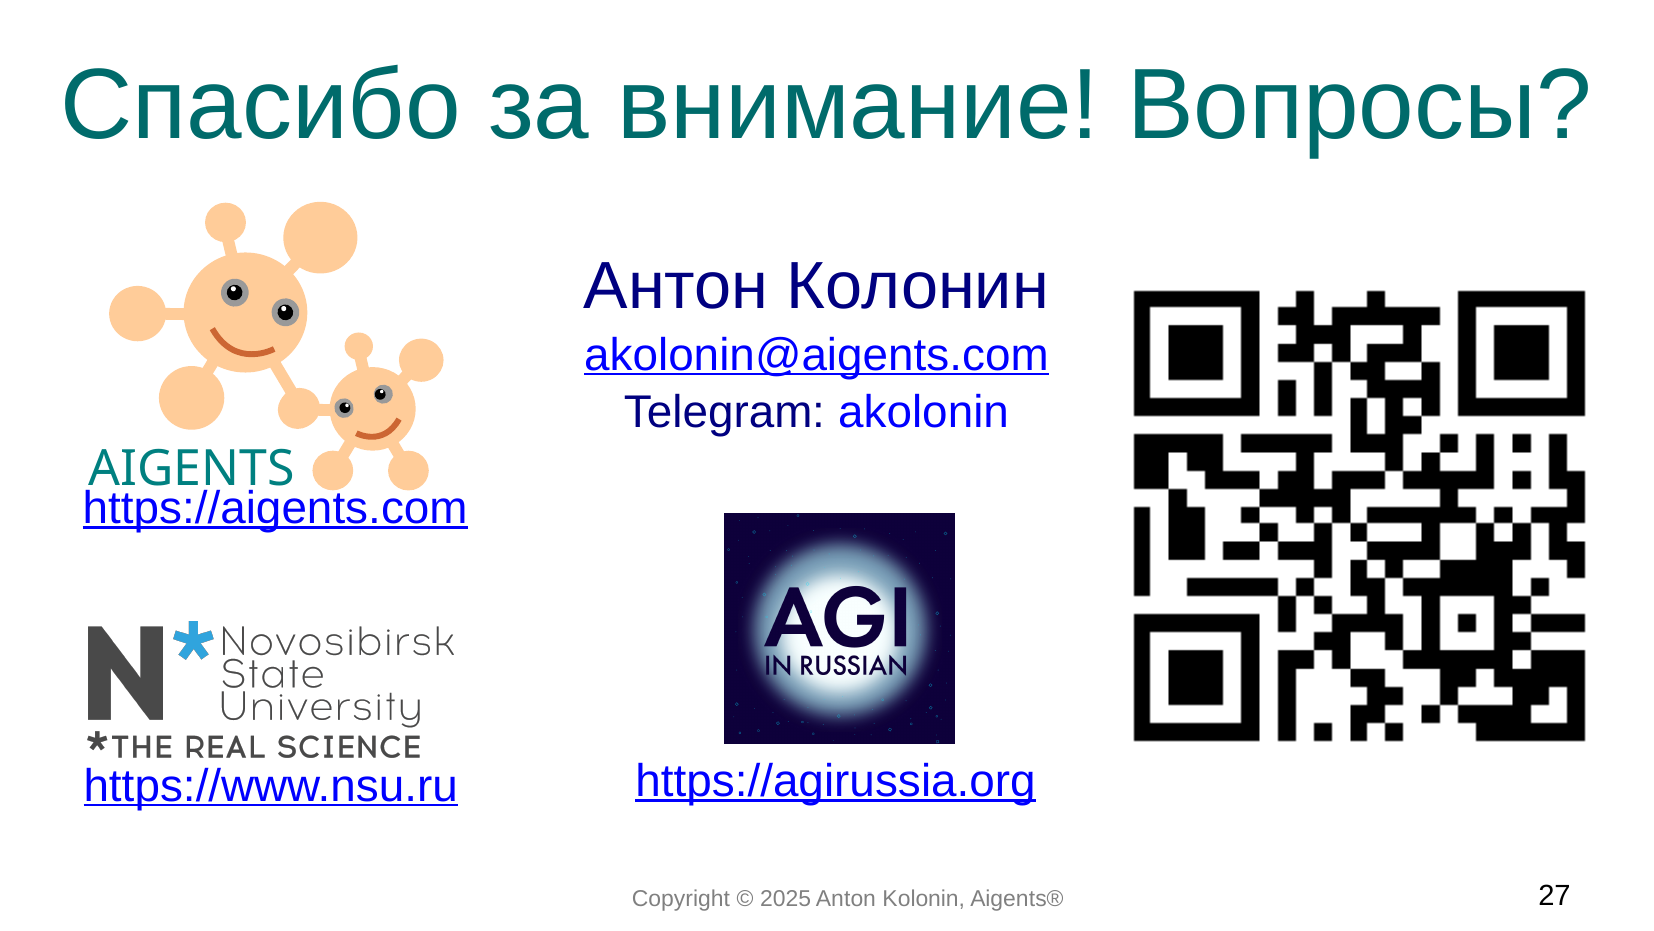

Спасибо за внимание! Вопросы?
AIGENTS
Антон Колонин
akolonin@aigents.com
Telegram: akolonin
https://aigents.com
https://agirussia.org
https://www.nsu.ru
Copyright © 2025 Anton Kolonin, Aigents®
27